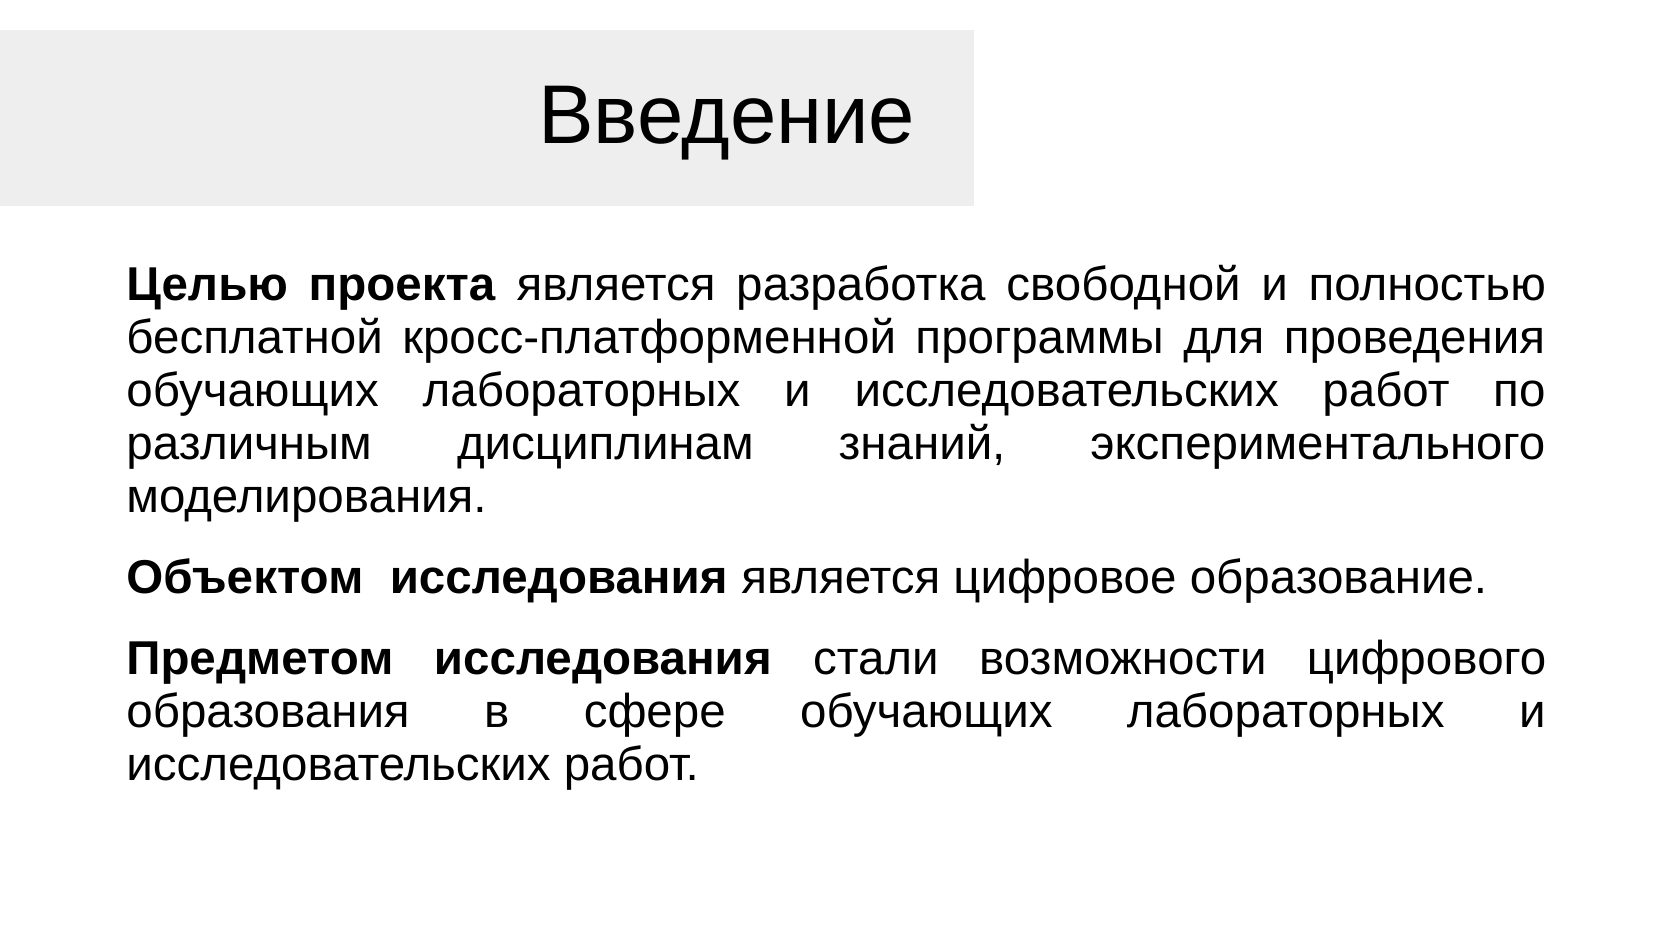

# Введение
Целью проекта является разработка свободной и полностью бесплатной кросс-платформенной программы для проведения обучающих лабораторных и исследовательских работ по различным дисциплинам знаний, экспериментального моделирования.
Объектом исследования является цифровое образование.
Предметом исследования стали возможности цифрового образования в сфере обучающих лабораторных и исследовательских работ.